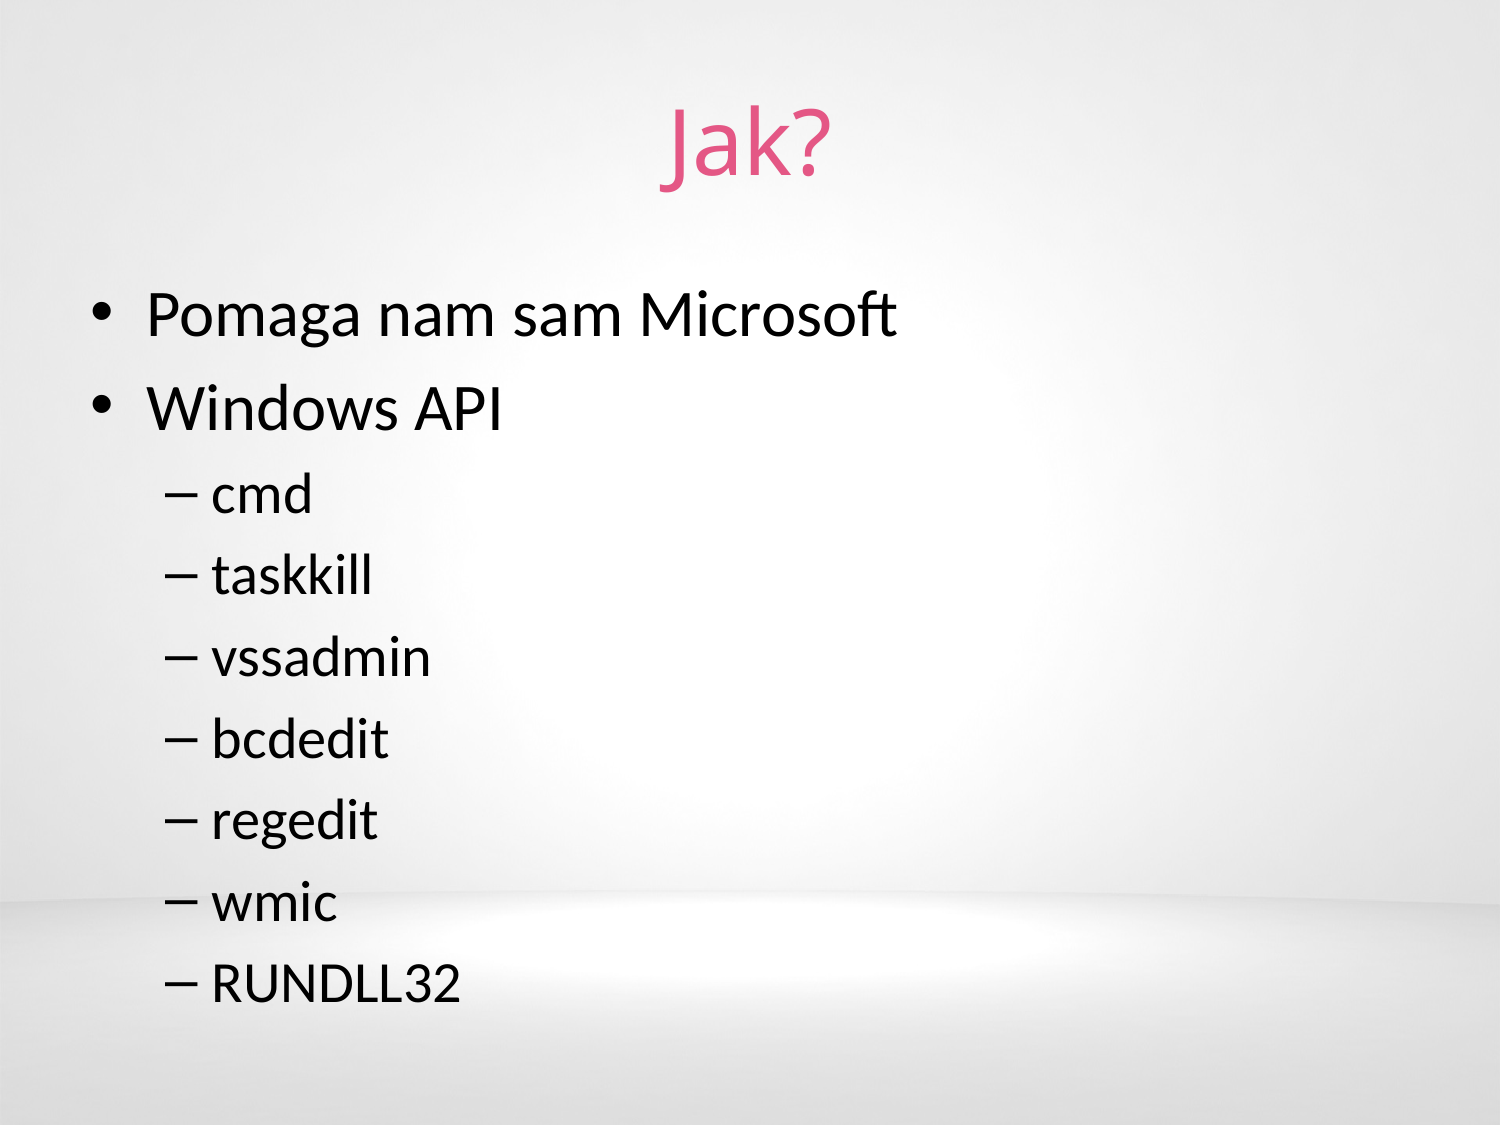

# Jak?
Pomaga nam sam Microsoft
Windows API
cmd
taskkill
vssadmin
bcdedit
regedit
wmic
RUNDLL32